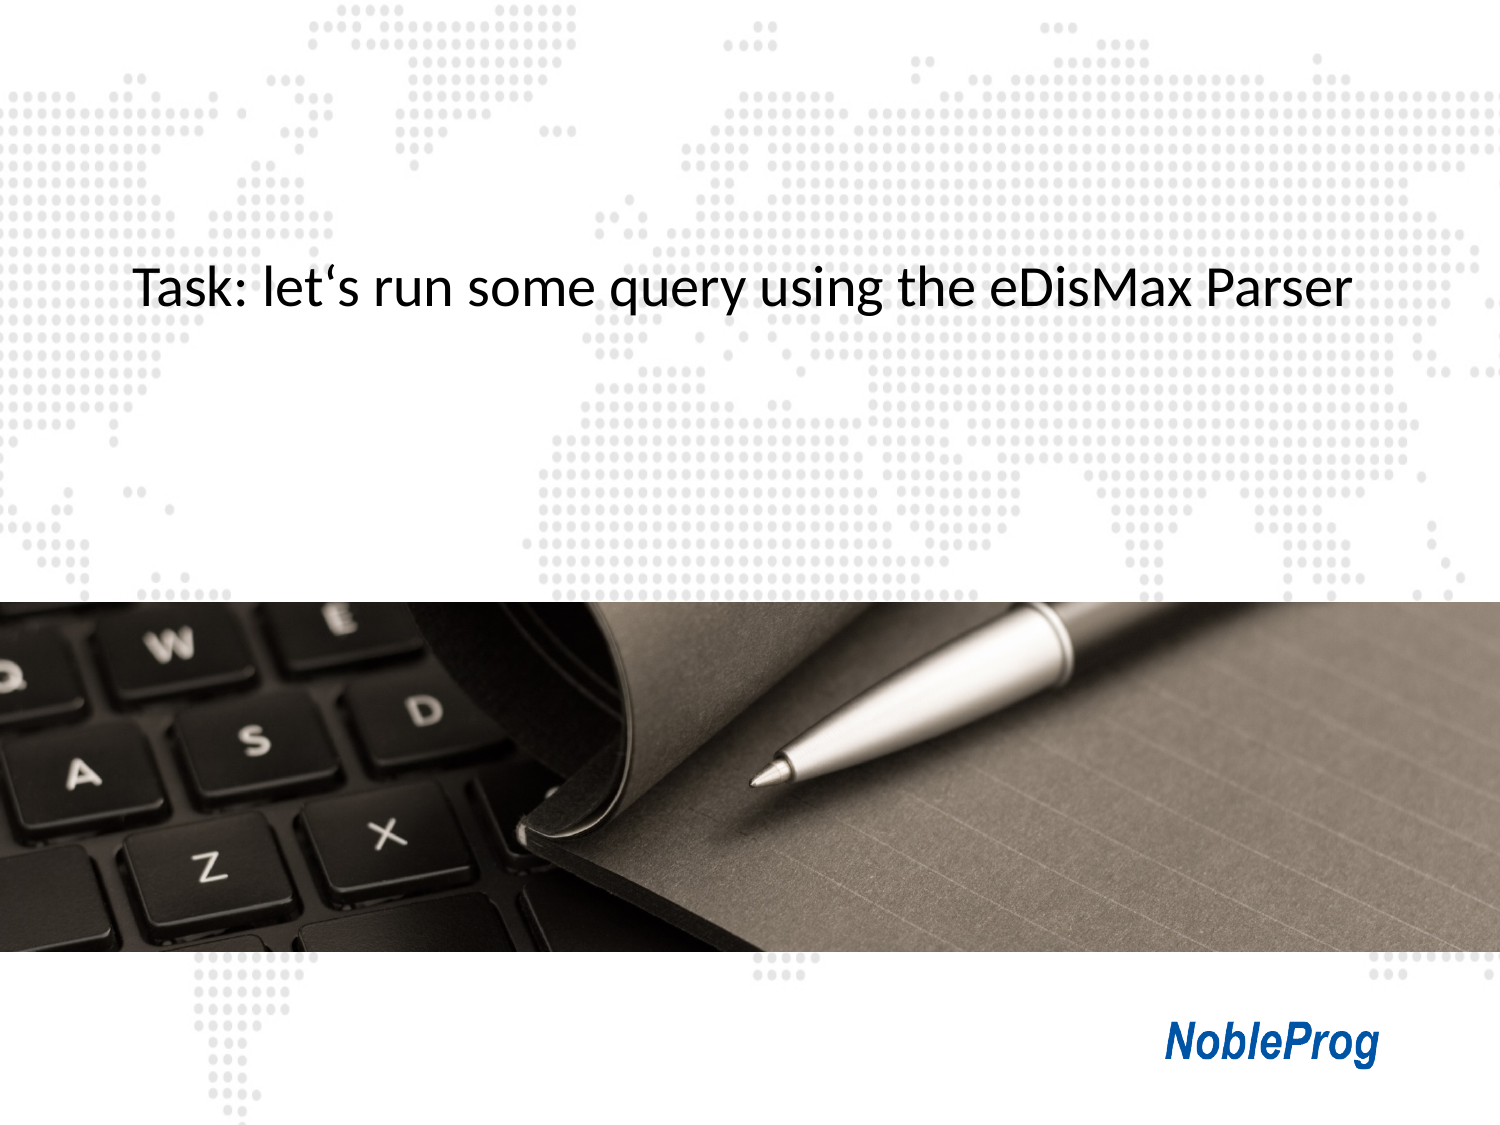

# Task: let‘s run some query using the eDisMax Parser